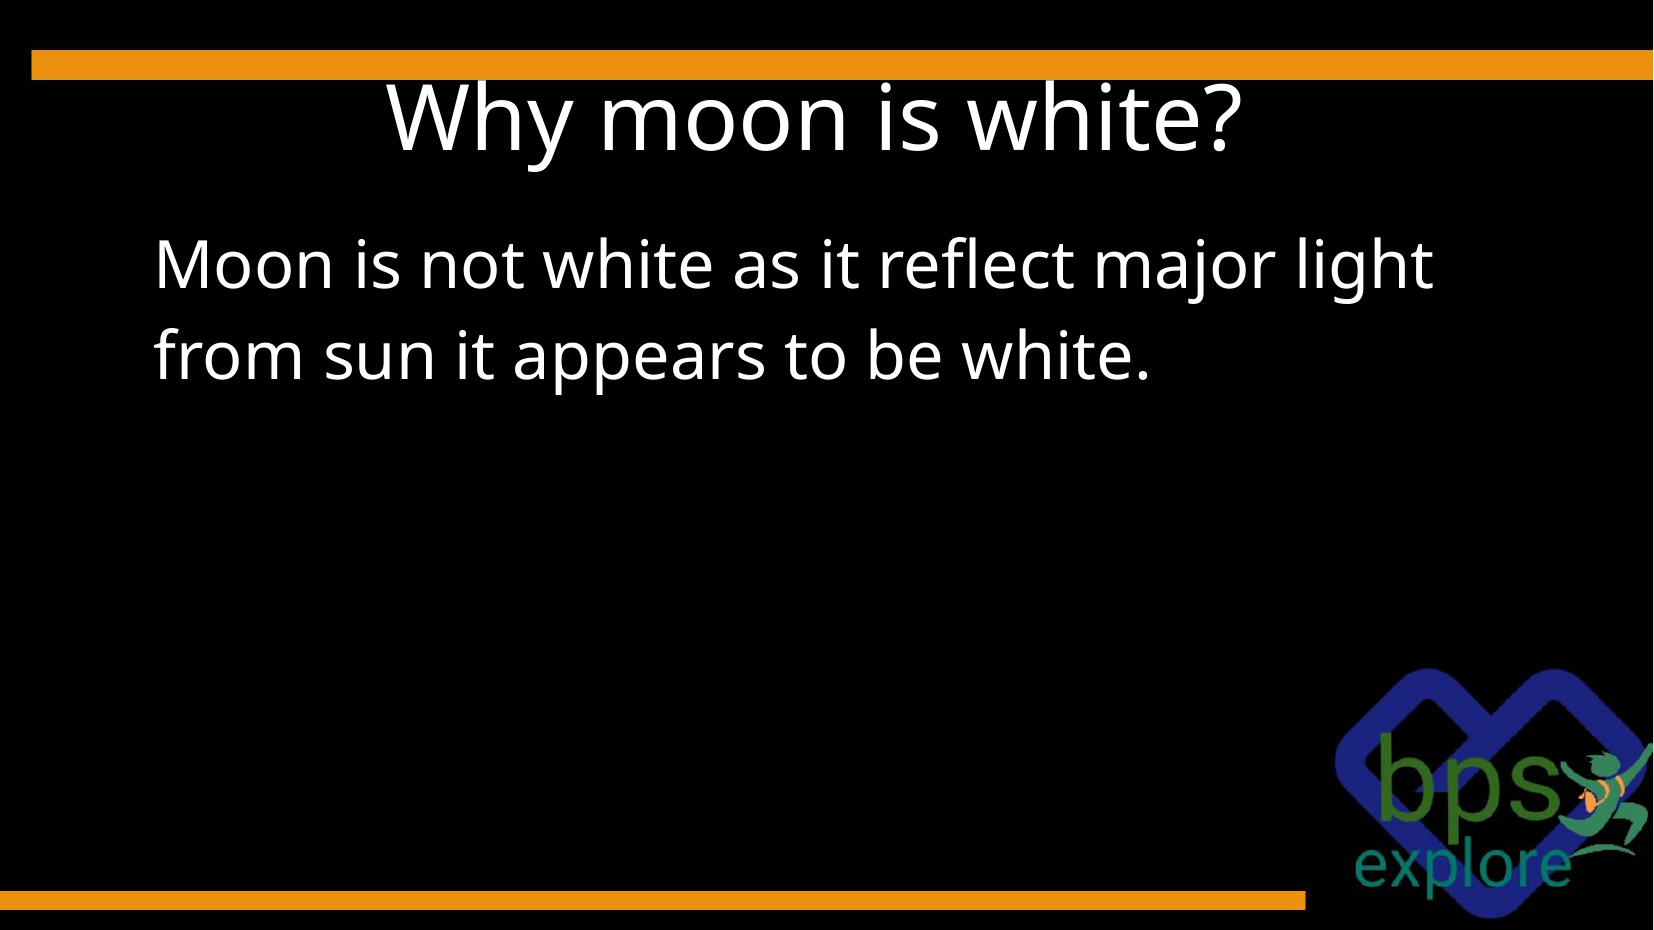

# Why moon is white?
Moon is not white as it reflect major light from sun it appears to be white.